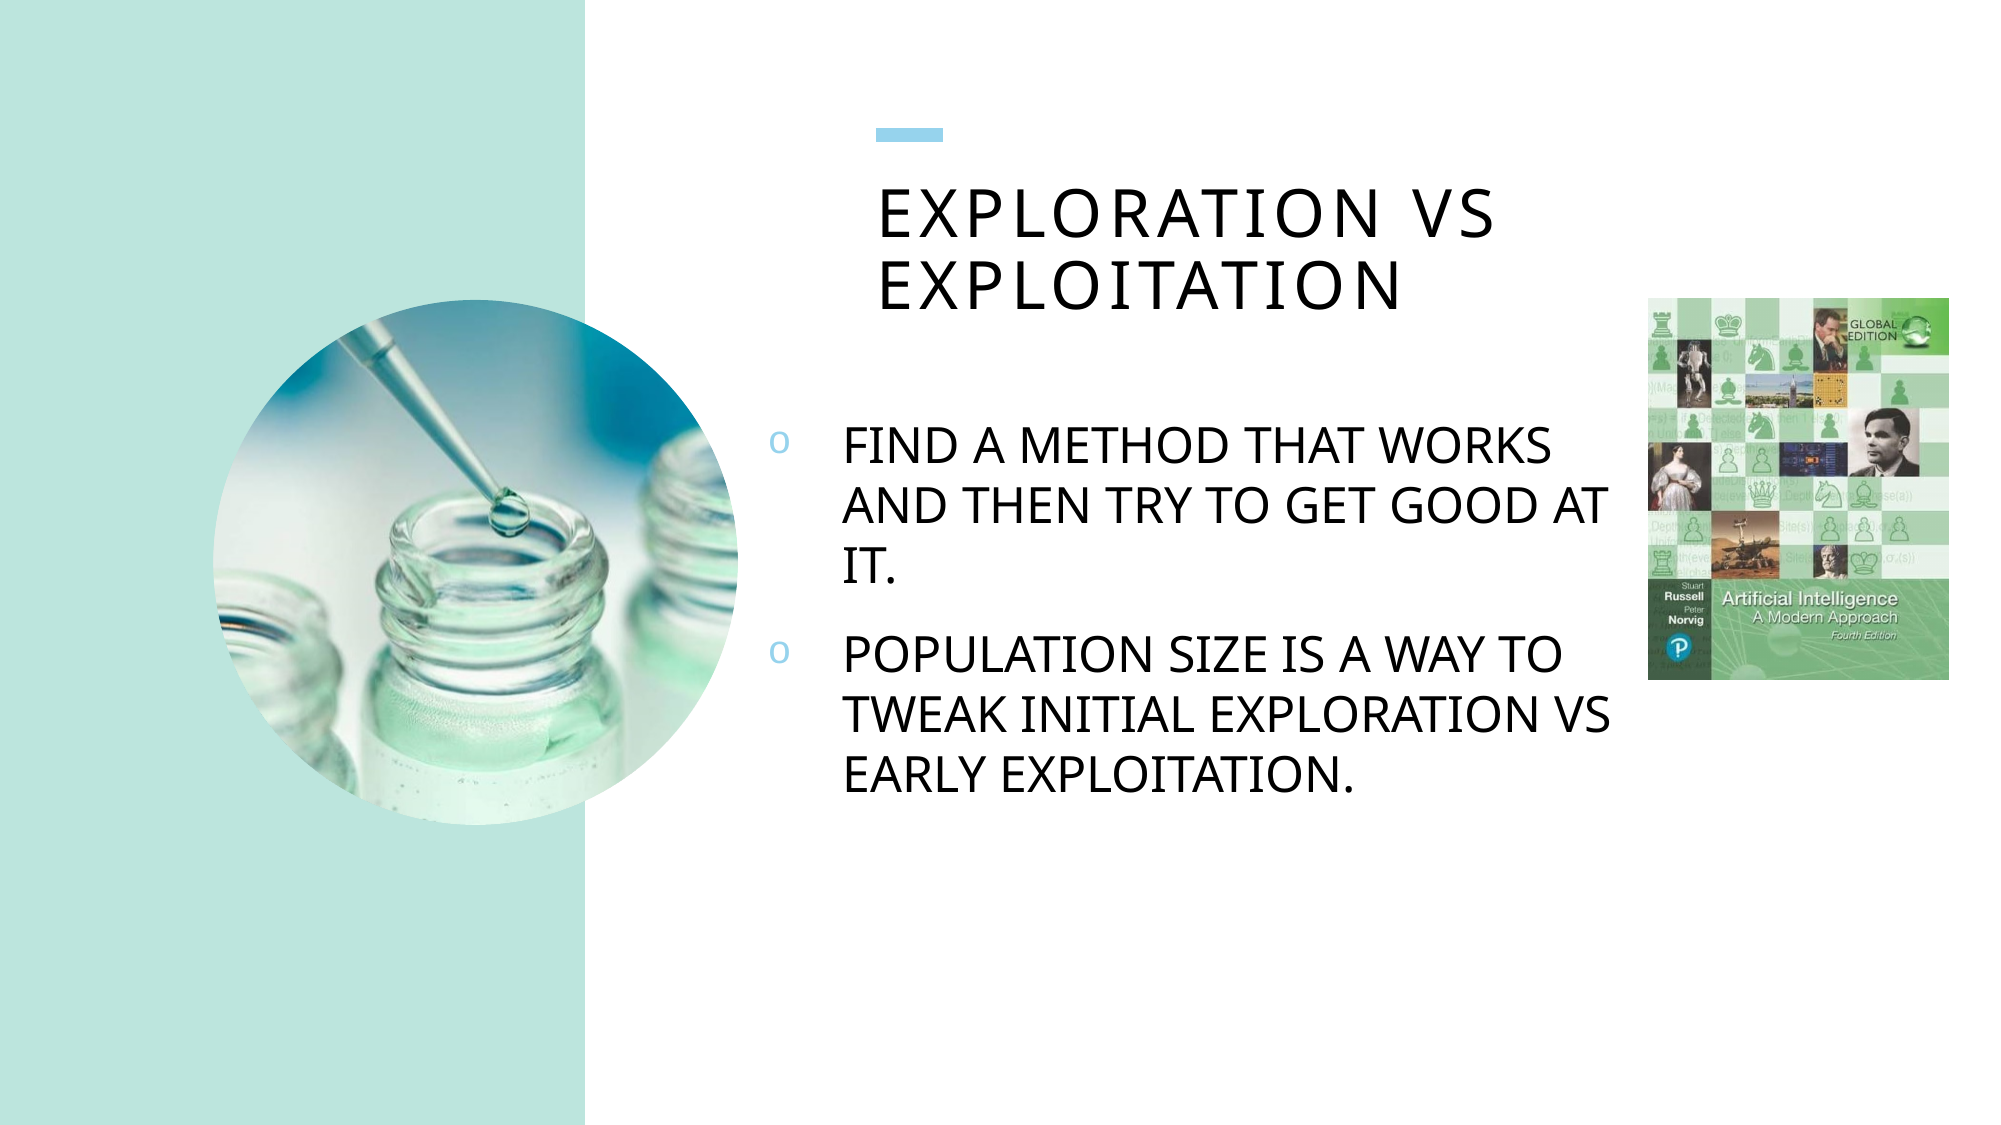

# Exploration VS exploitation
Find a method that works and then try to get good at it.
Population size is a way to tweak initial exploration vs early exploitation.